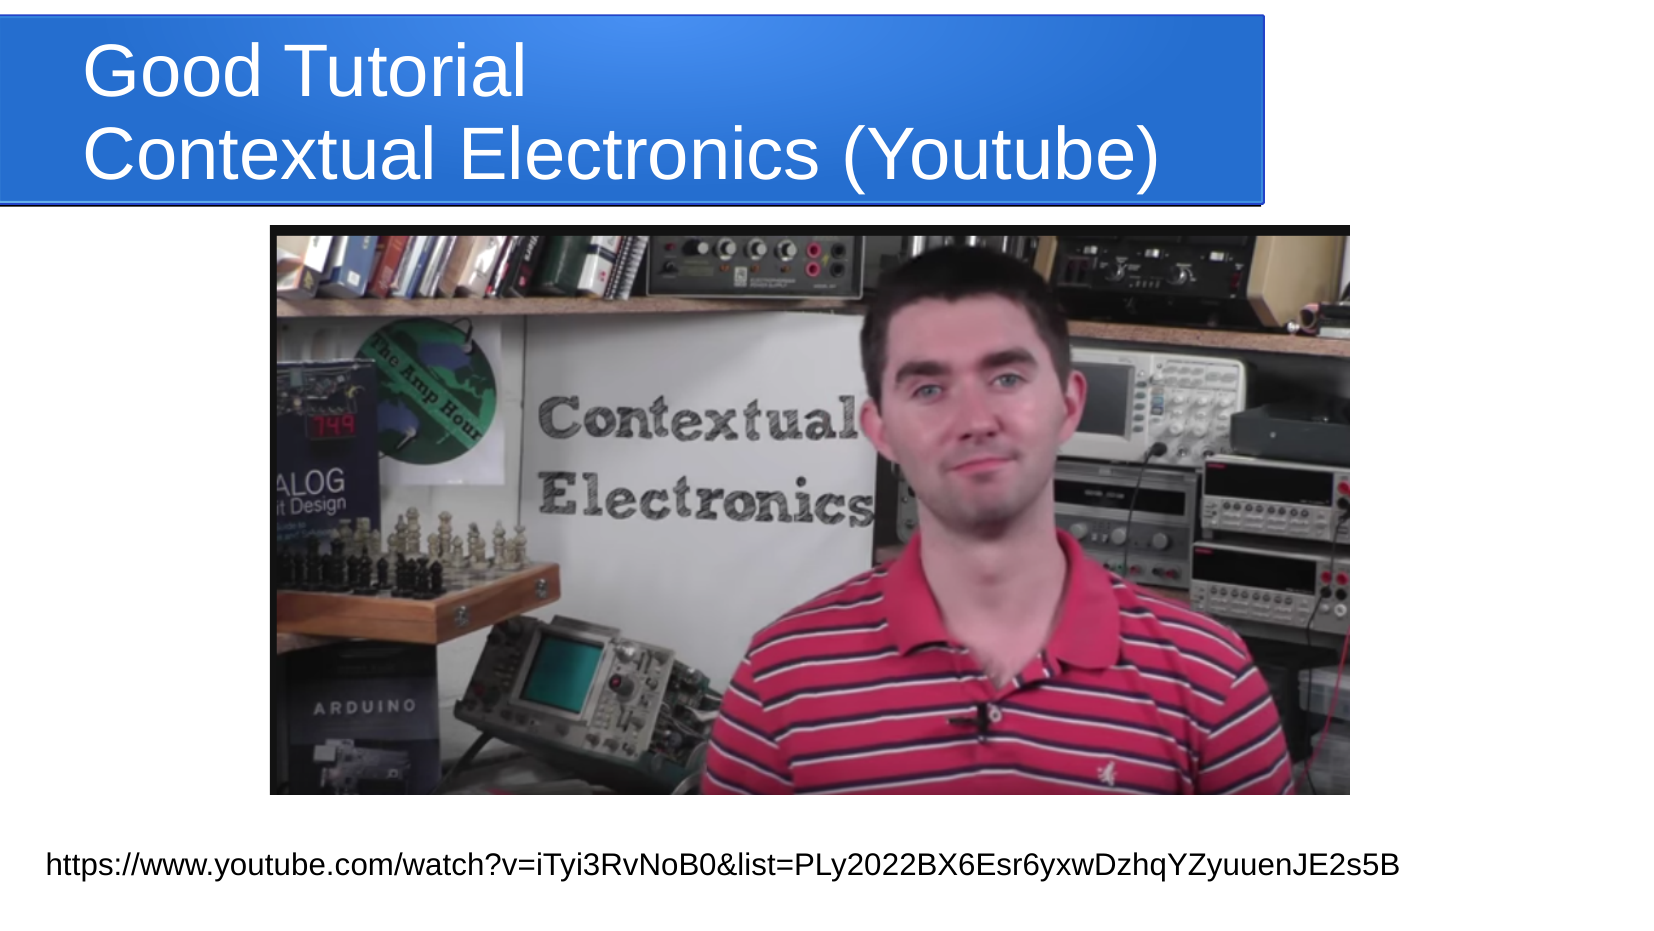

# Good Tutorial Contextual Electronics (Youtube)
https://www.youtube.com/watch?v=iTyi3RvNoB0&list=PLy2022BX6Esr6yxwDzhqYZyuuenJE2s5B